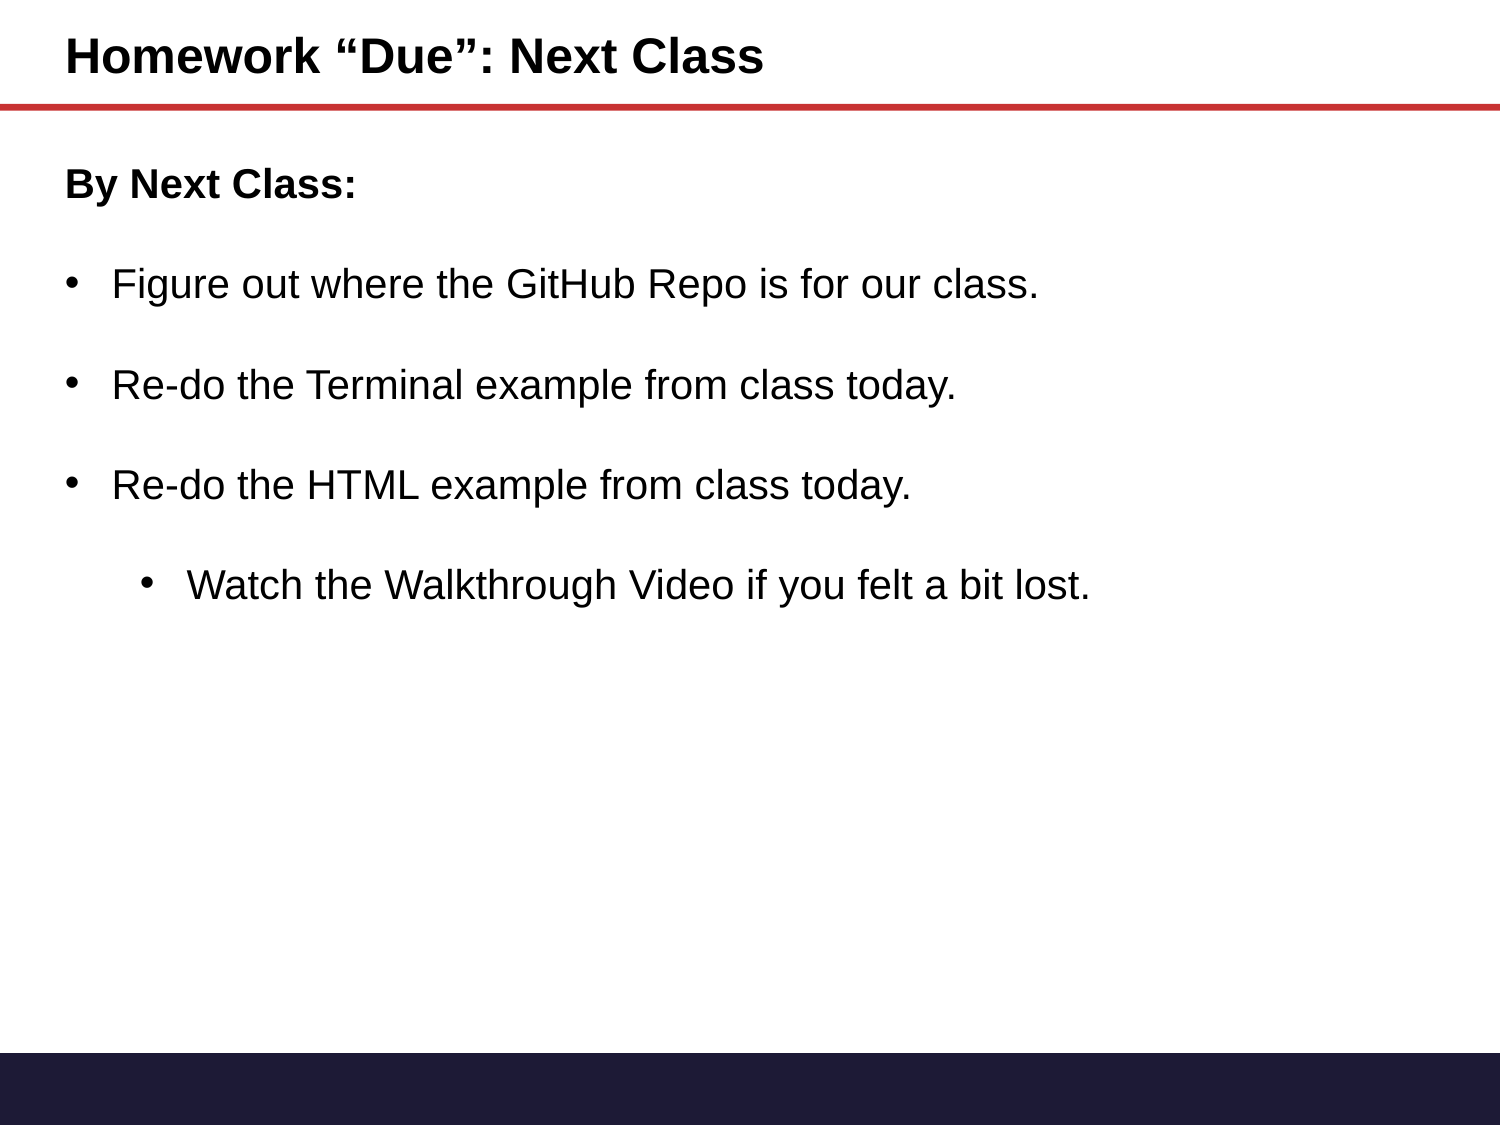

# Homework “Due”: Next Class
By Next Class:
Figure out where the GitHub Repo is for our class.
Re-do the Terminal example from class today.
Re-do the HTML example from class today.
Watch the Walkthrough Video if you felt a bit lost.